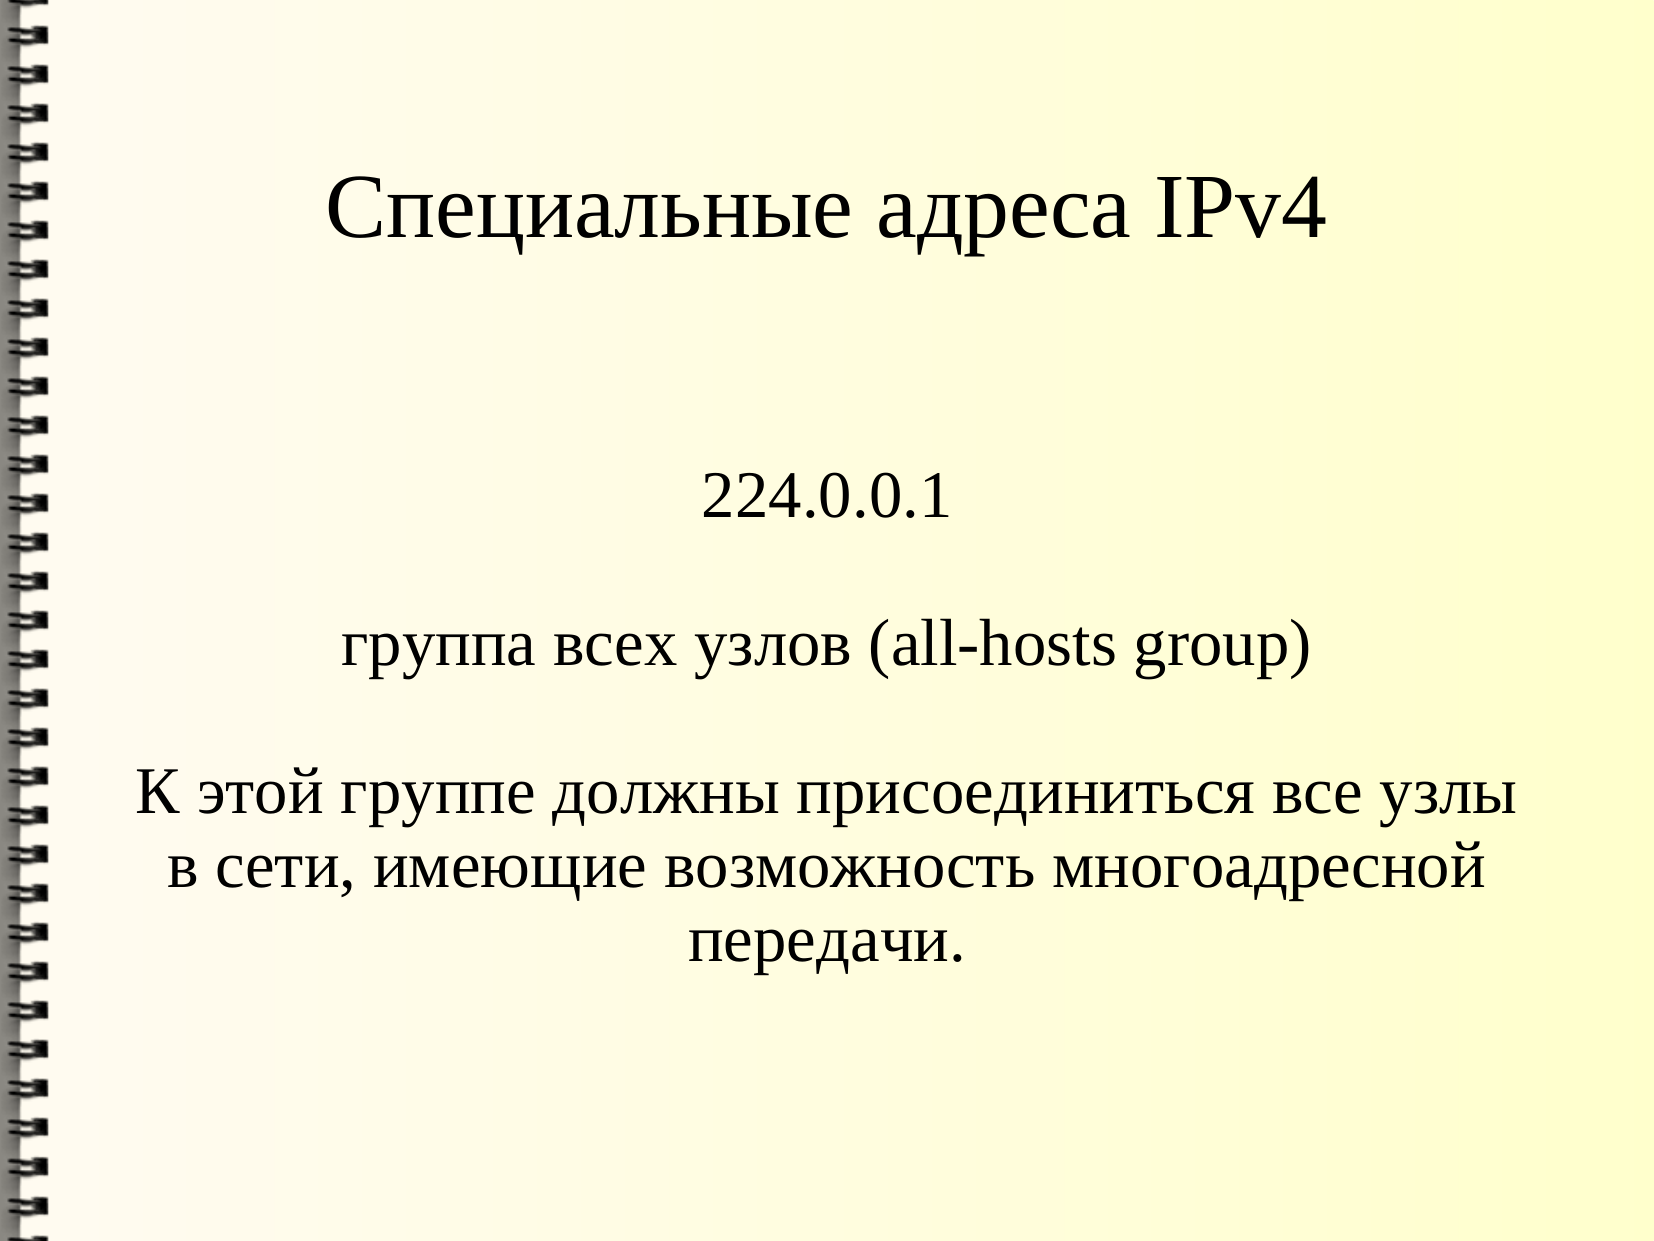

# Специальные адреса IPv4
224.0.0.1
группа всех узлов (all-hosts group)
К этой группе должны присоединиться все узлы в сети, имеющие возможность многоадресной передачи.